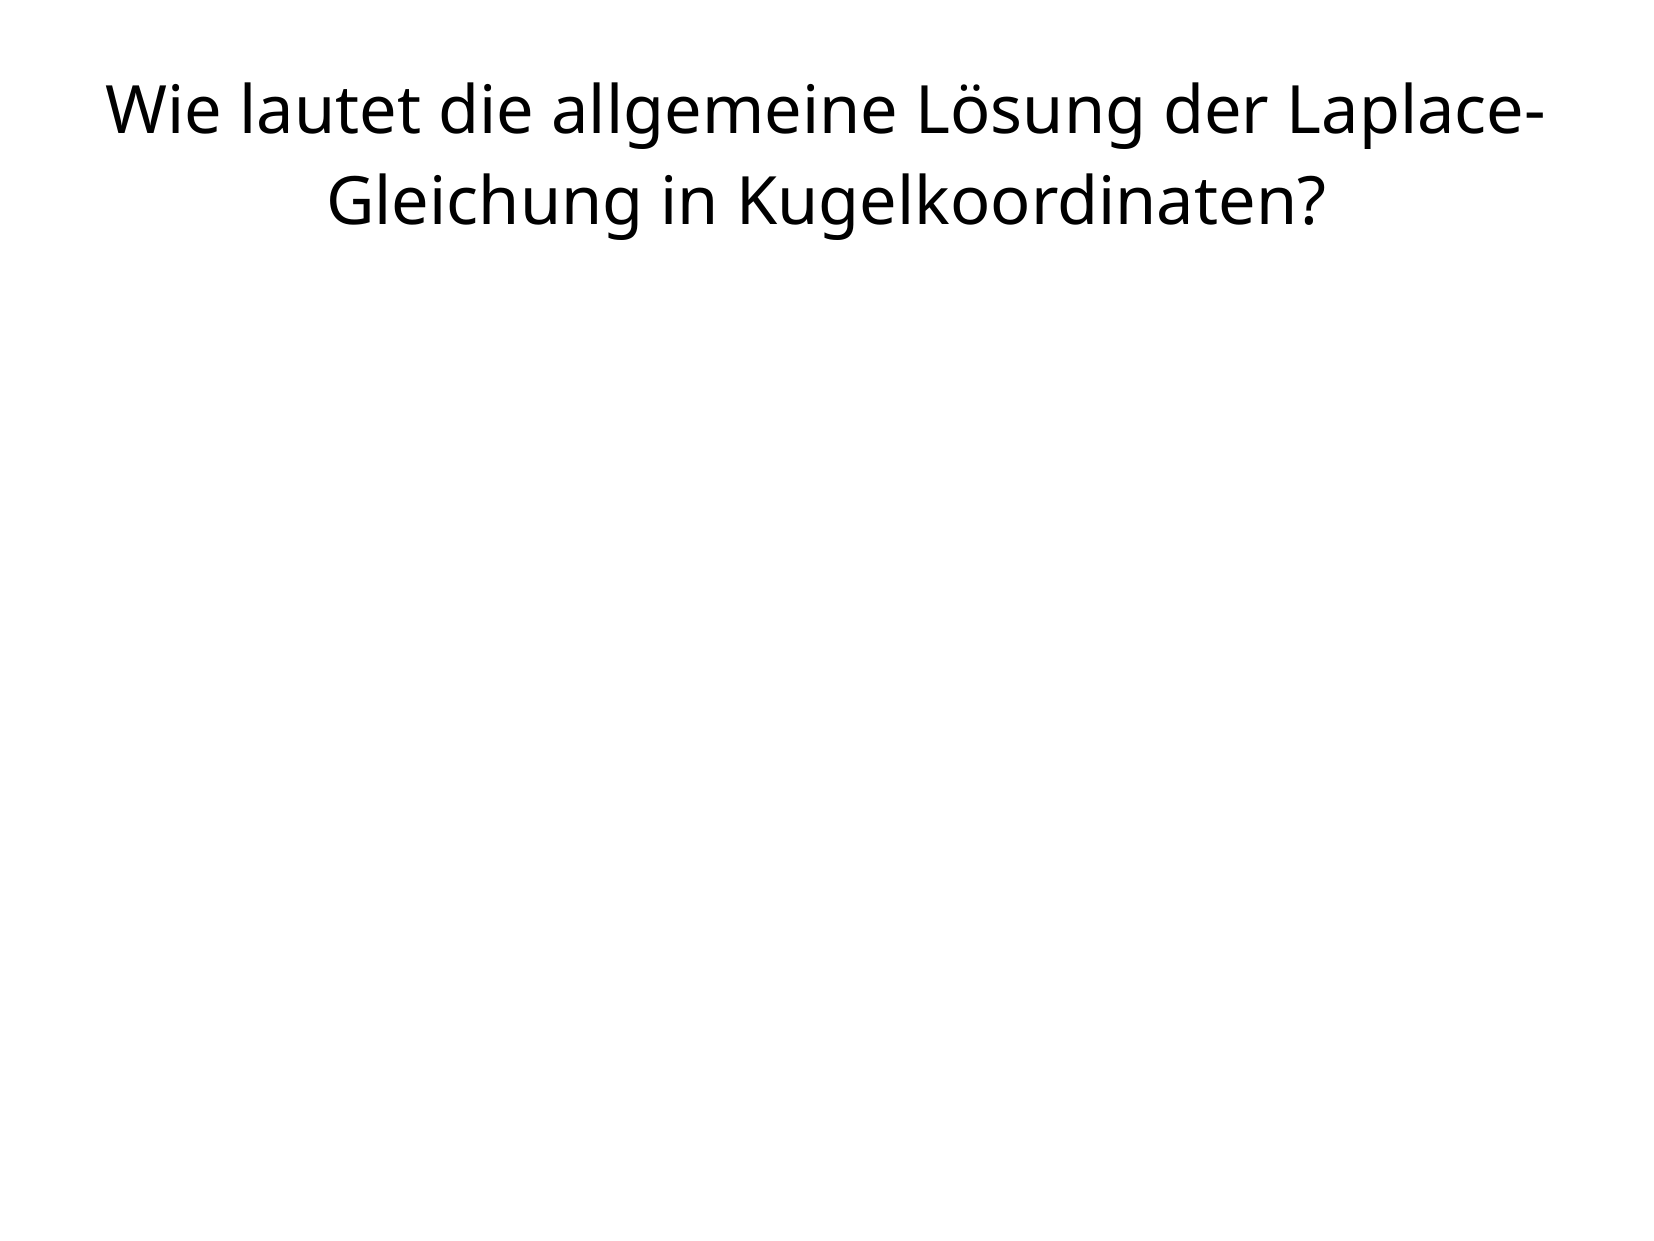

# Wie lautet die allgemeine Lösung der Laplace-Gleichung in Kugelkoordinaten?